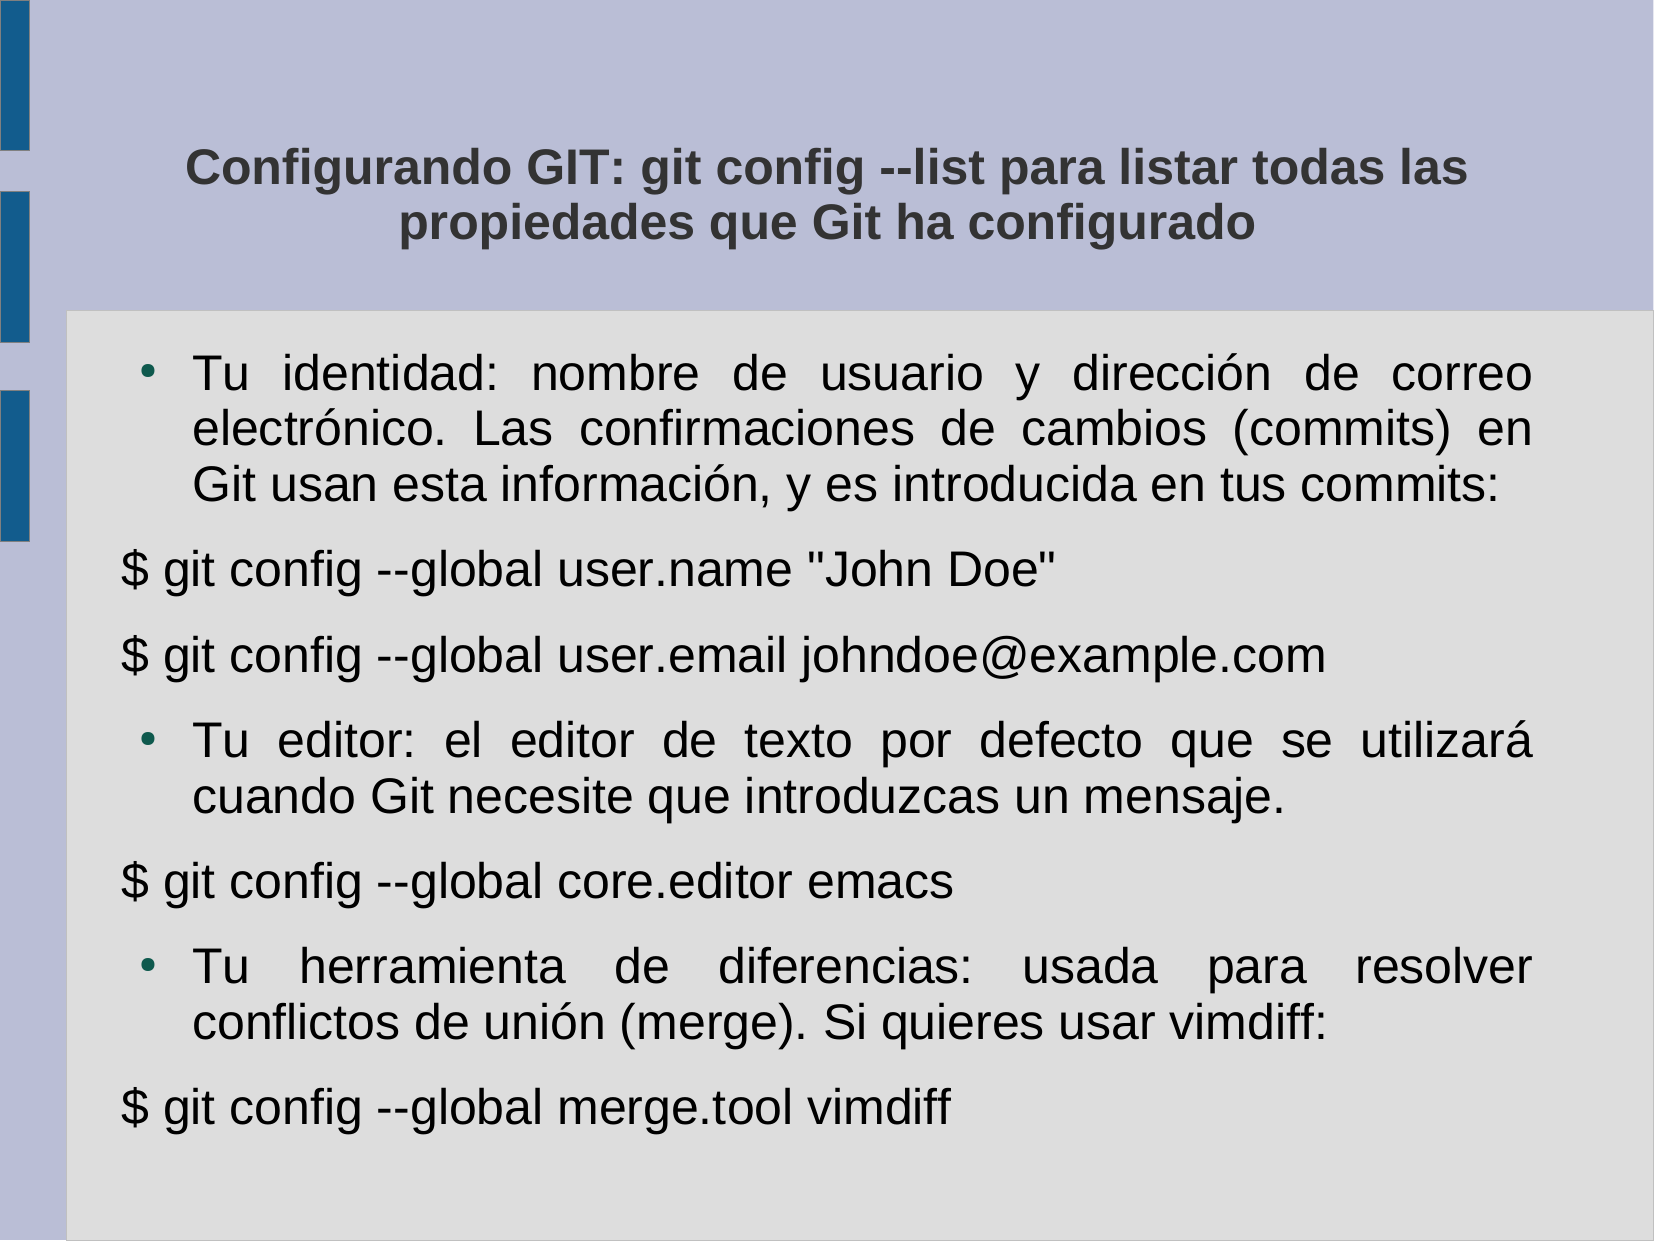

# Configurando GIT: git config --list para listar todas las propiedades que Git ha configurado
Tu identidad: nombre de usuario y dirección de correo electrónico. Las confirmaciones de cambios (commits) en Git usan esta información, y es introducida en tus commits:
$ git config --global user.name "John Doe"
$ git config --global user.email johndoe@example.com
Tu editor: el editor de texto por defecto que se utilizará cuando Git necesite que introduzcas un mensaje.
$ git config --global core.editor emacs
Tu herramienta de diferencias: usada para resolver conflictos de unión (merge). Si quieres usar vimdiff:
$ git config --global merge.tool vimdiff